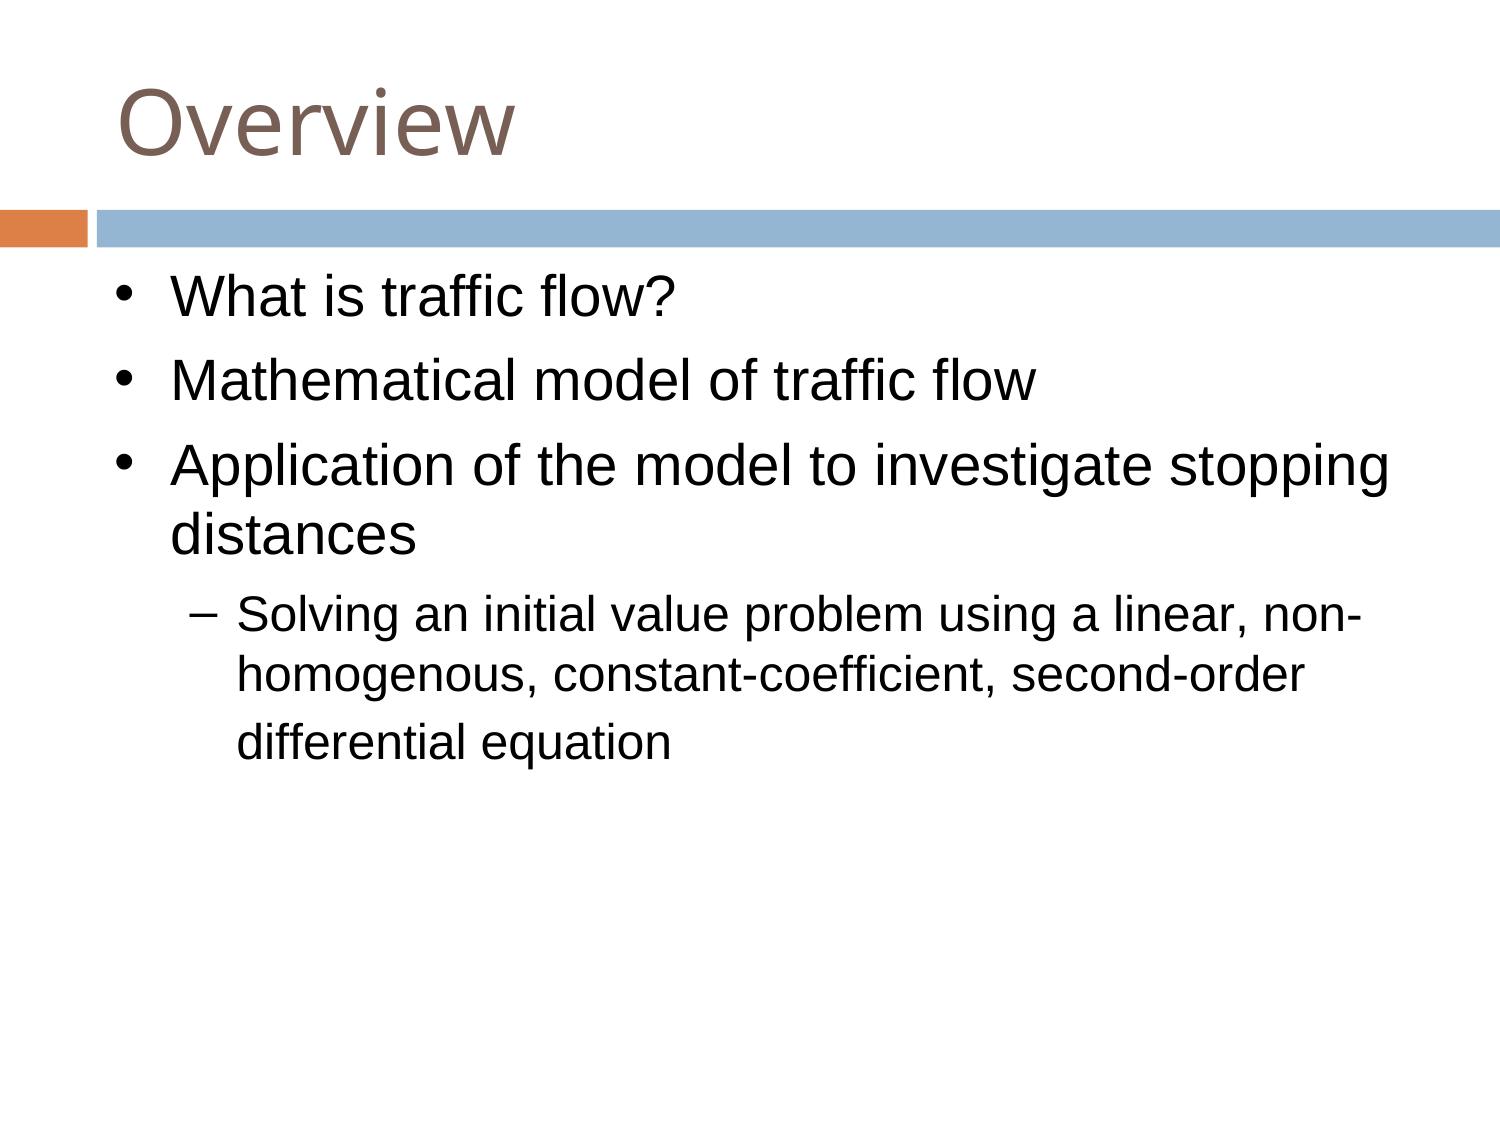

# Overview
What is traffic flow?
Mathematical model of traffic flow
Application of the model to investigate stopping distances
Solving an initial value problem using a linear, non-homogenous, constant-coefficient, second-order differential equation